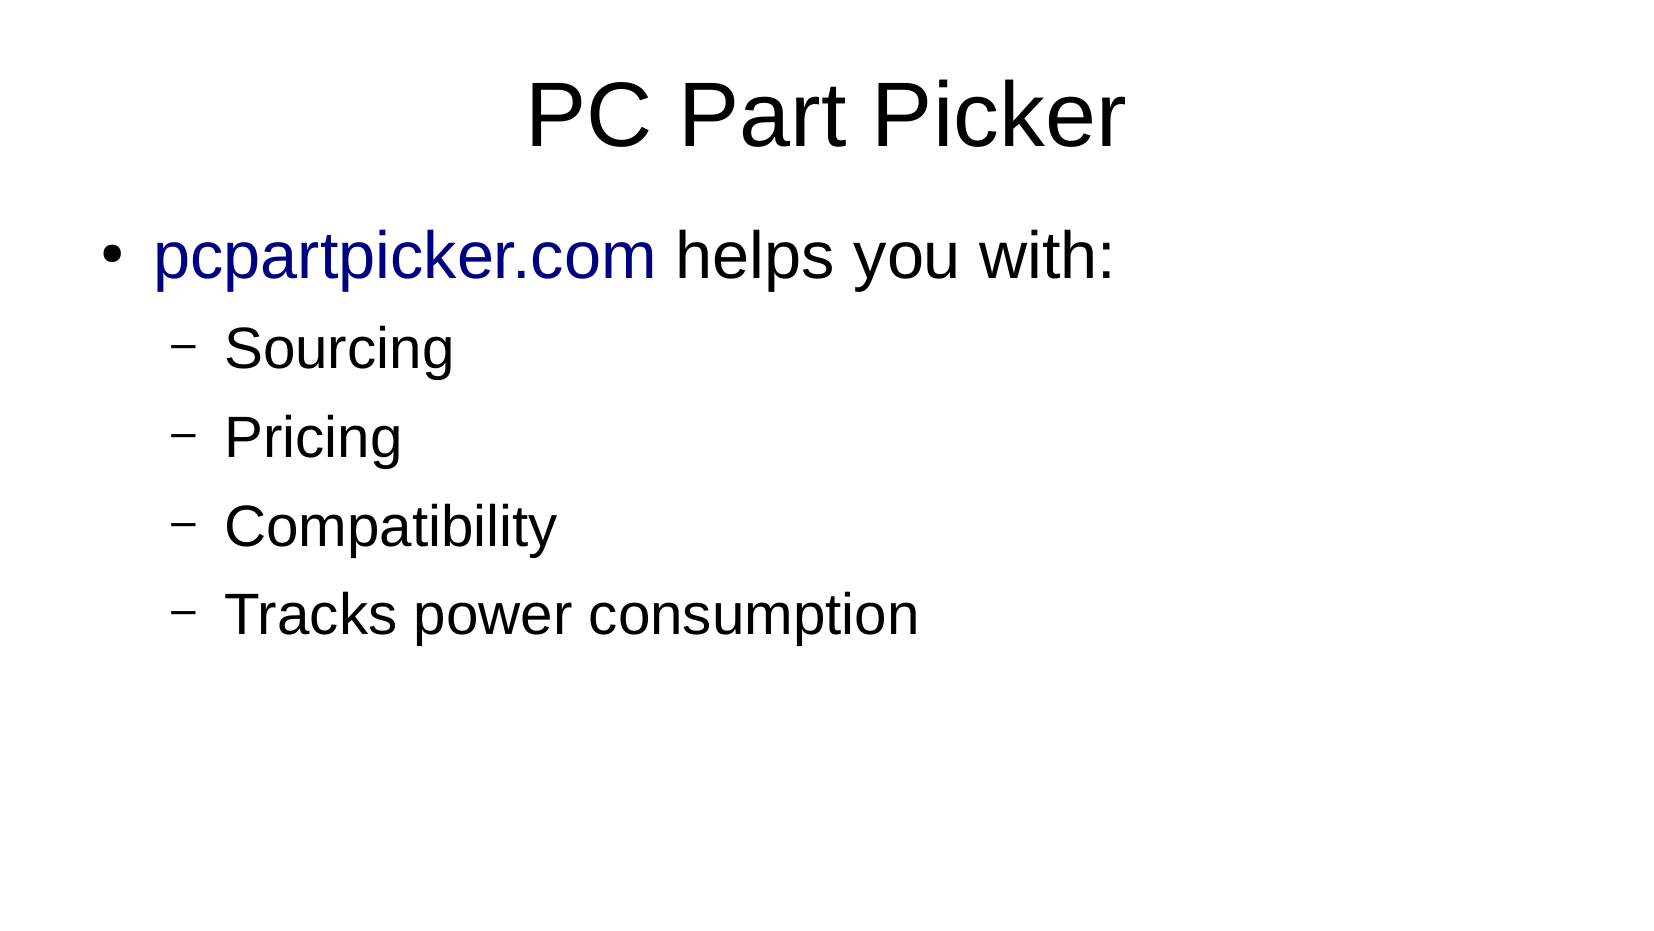

# PC Part Picker
pcpartpicker.com helps you with:
Sourcing
Pricing
Compatibility
Tracks power consumption